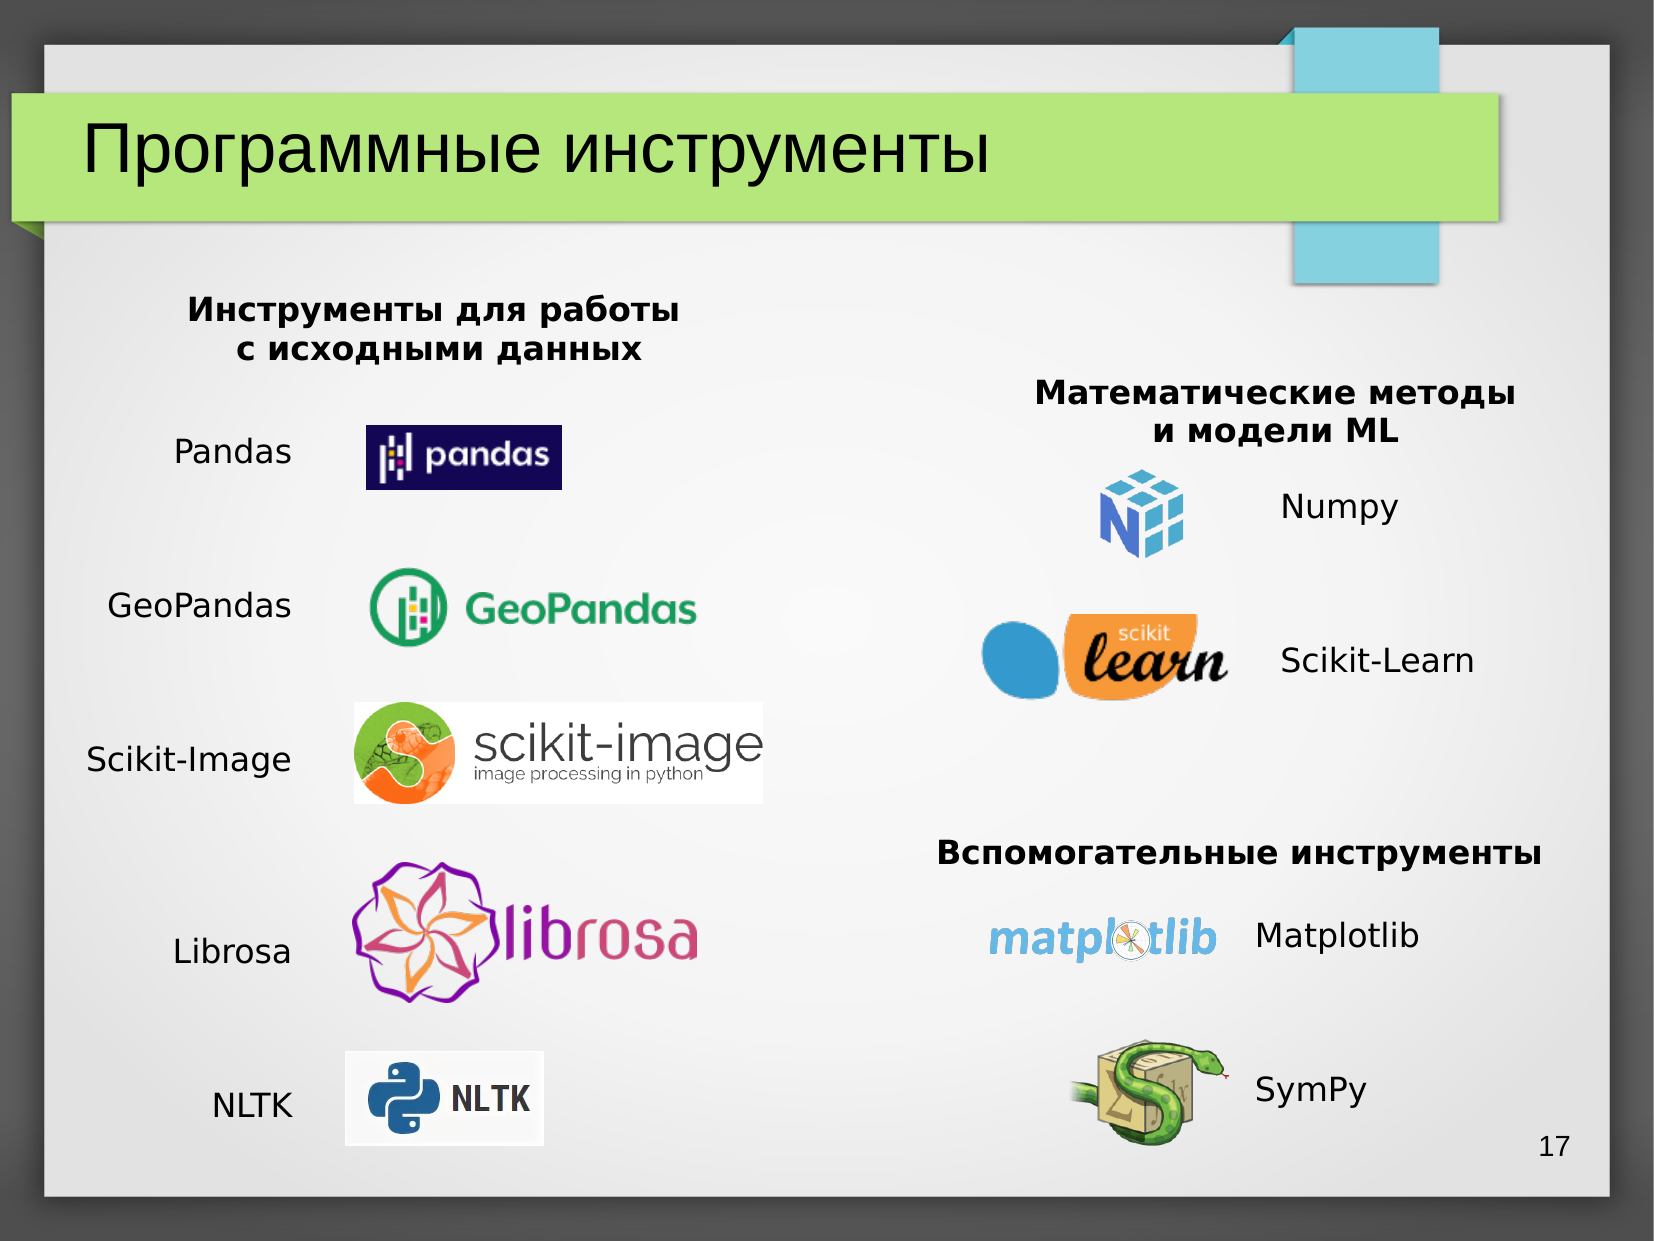

# Программные инструменты
Инструменты для работы
с исходными данных
Математические методы
и модели ML
Pandas
GeoPandas
Scikit-Image
Librosa
NLTK
Numpy
Scikit-Learn
Вспомогательные инструменты
Matplotlib
SymPy
17